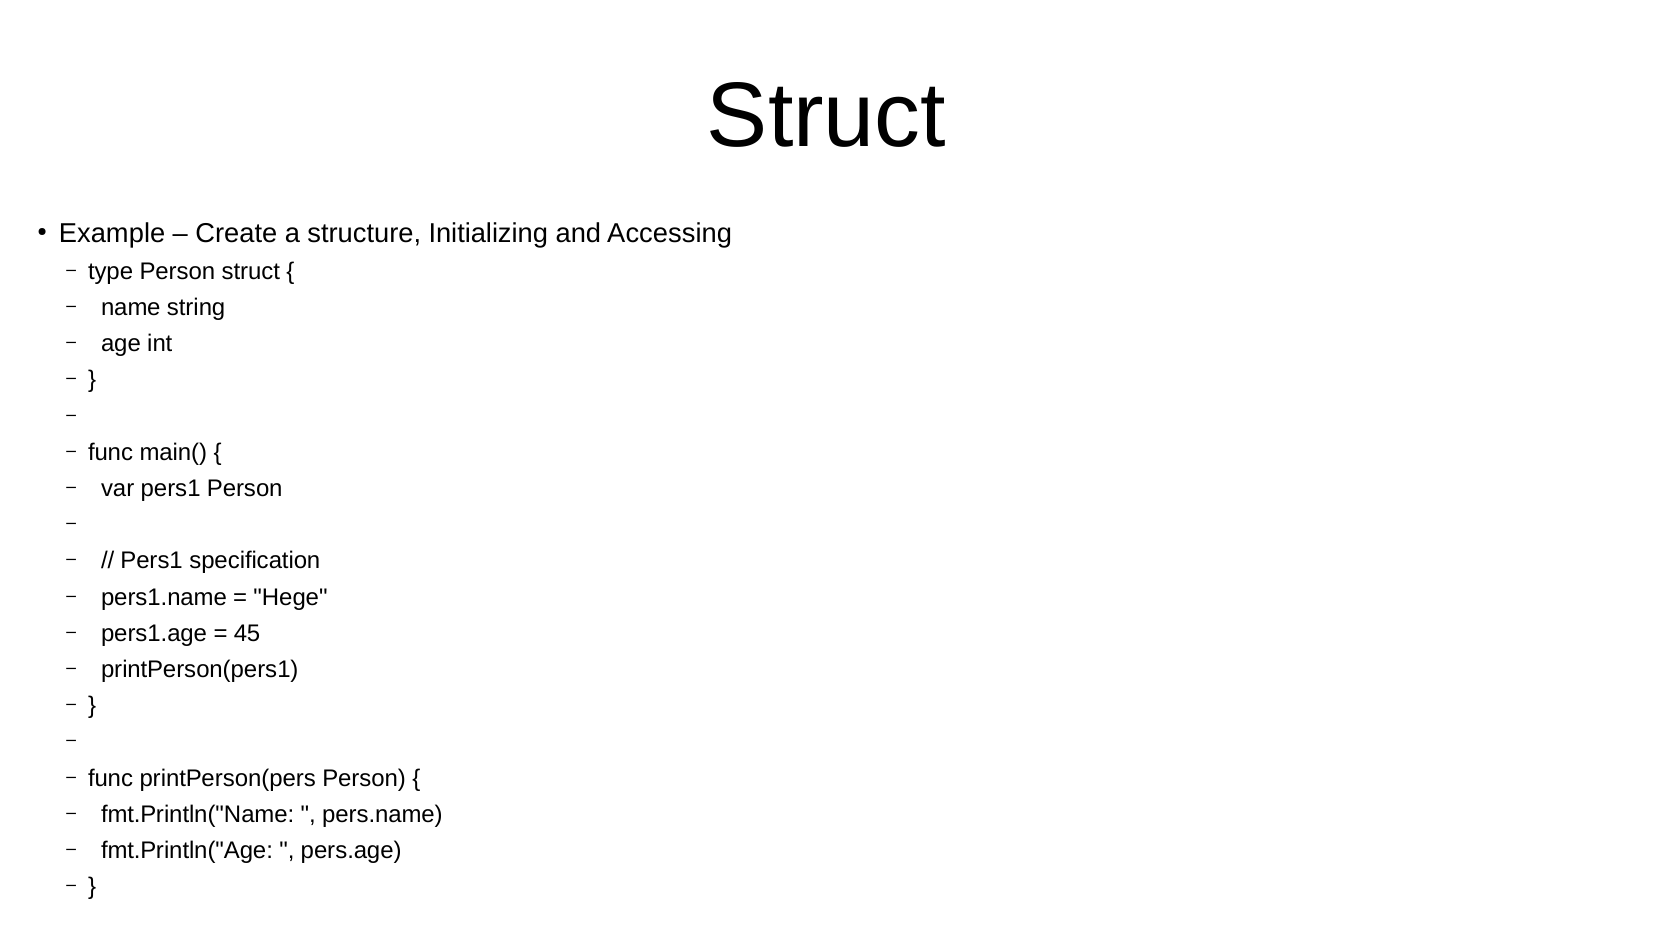

# Struct
Example – Create a structure, Initializing and Accessing
type Person struct {
 name string
 age int
}
func main() {
 var pers1 Person
 // Pers1 specification
 pers1.name = "Hege"
 pers1.age = 45
 printPerson(pers1)
}
func printPerson(pers Person) {
 fmt.Println("Name: ", pers.name)
 fmt.Println("Age: ", pers.age)
}